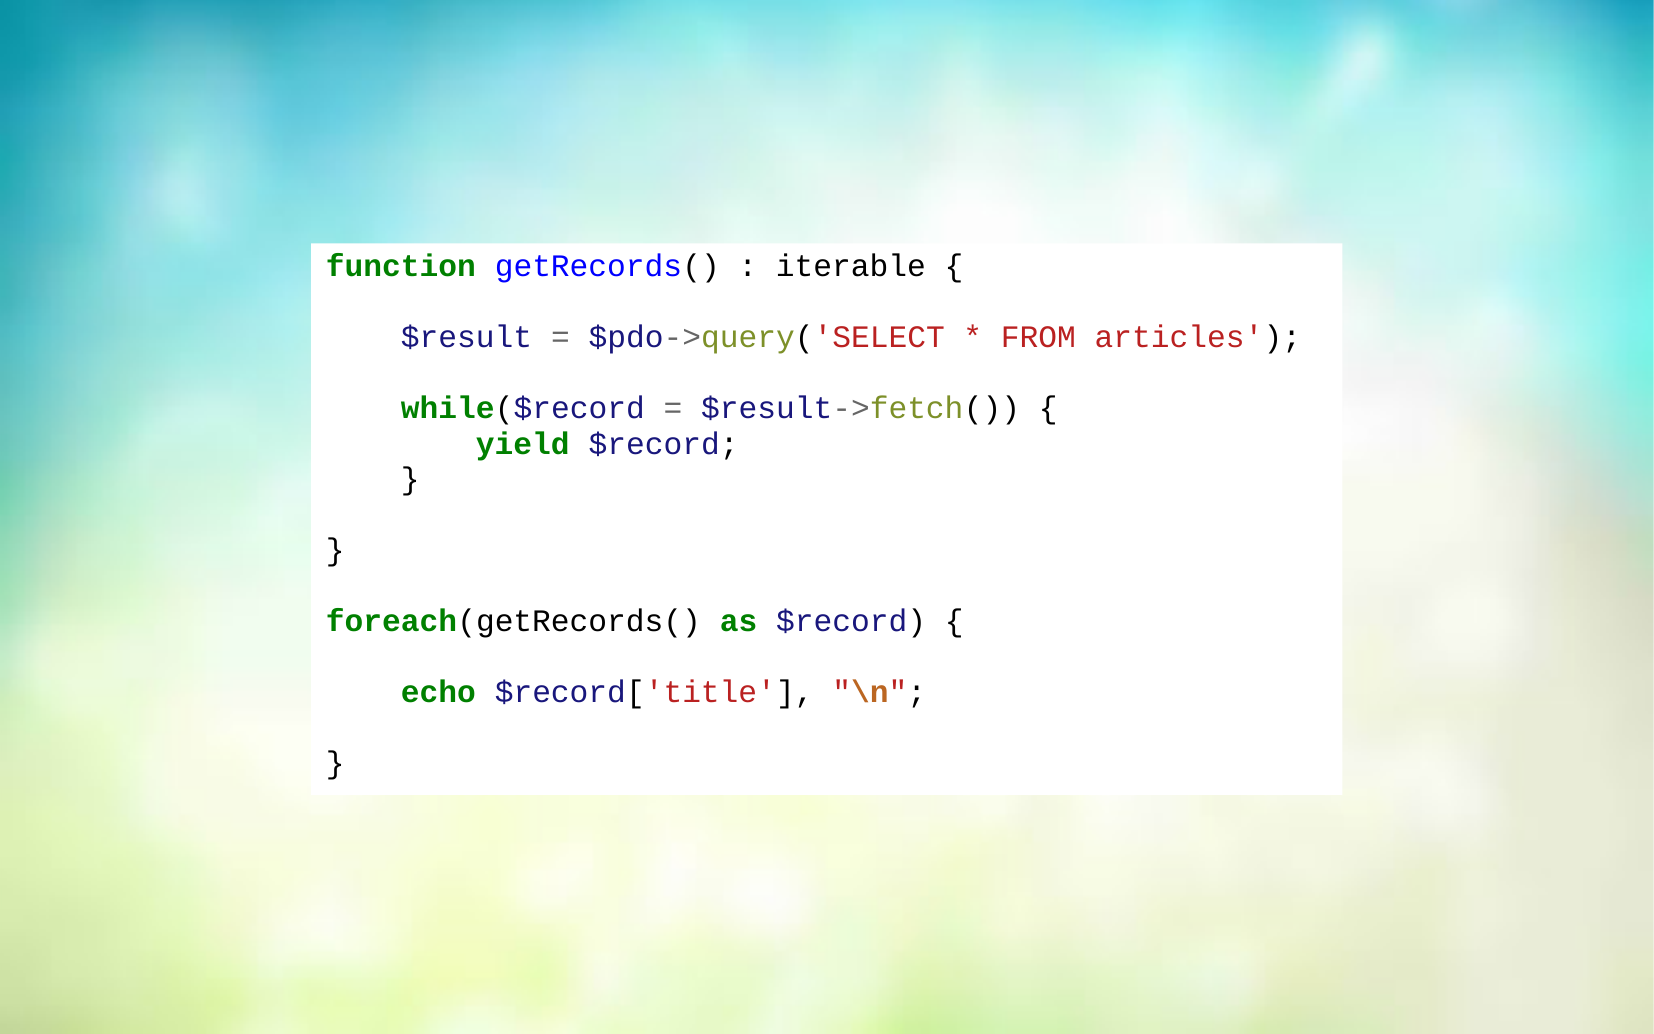

function getRecords() : iterable {
 $result = $pdo->query('SELECT * FROM articles');
 while($record = $result->fetch()) {
 yield $record;
 }
}
foreach(getRecords() as $record) {
 echo $record['title'], "\n";
}